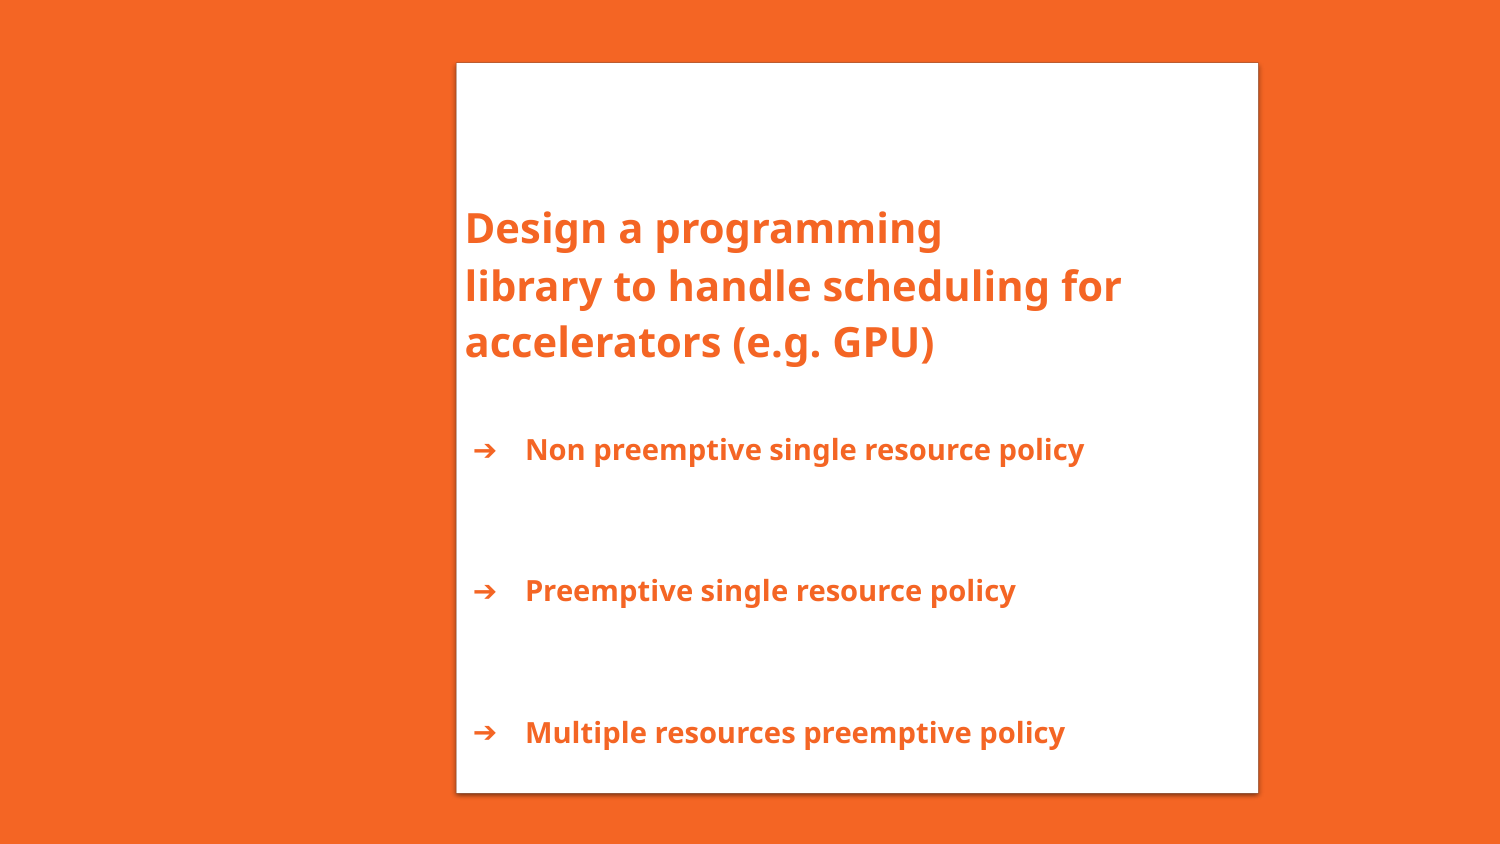

Design a programming
library to handle scheduling for
accelerators (e.g. GPU)
# Non preemptive single resource policy
Preemptive single resource policy
Multiple resources preemptive policy